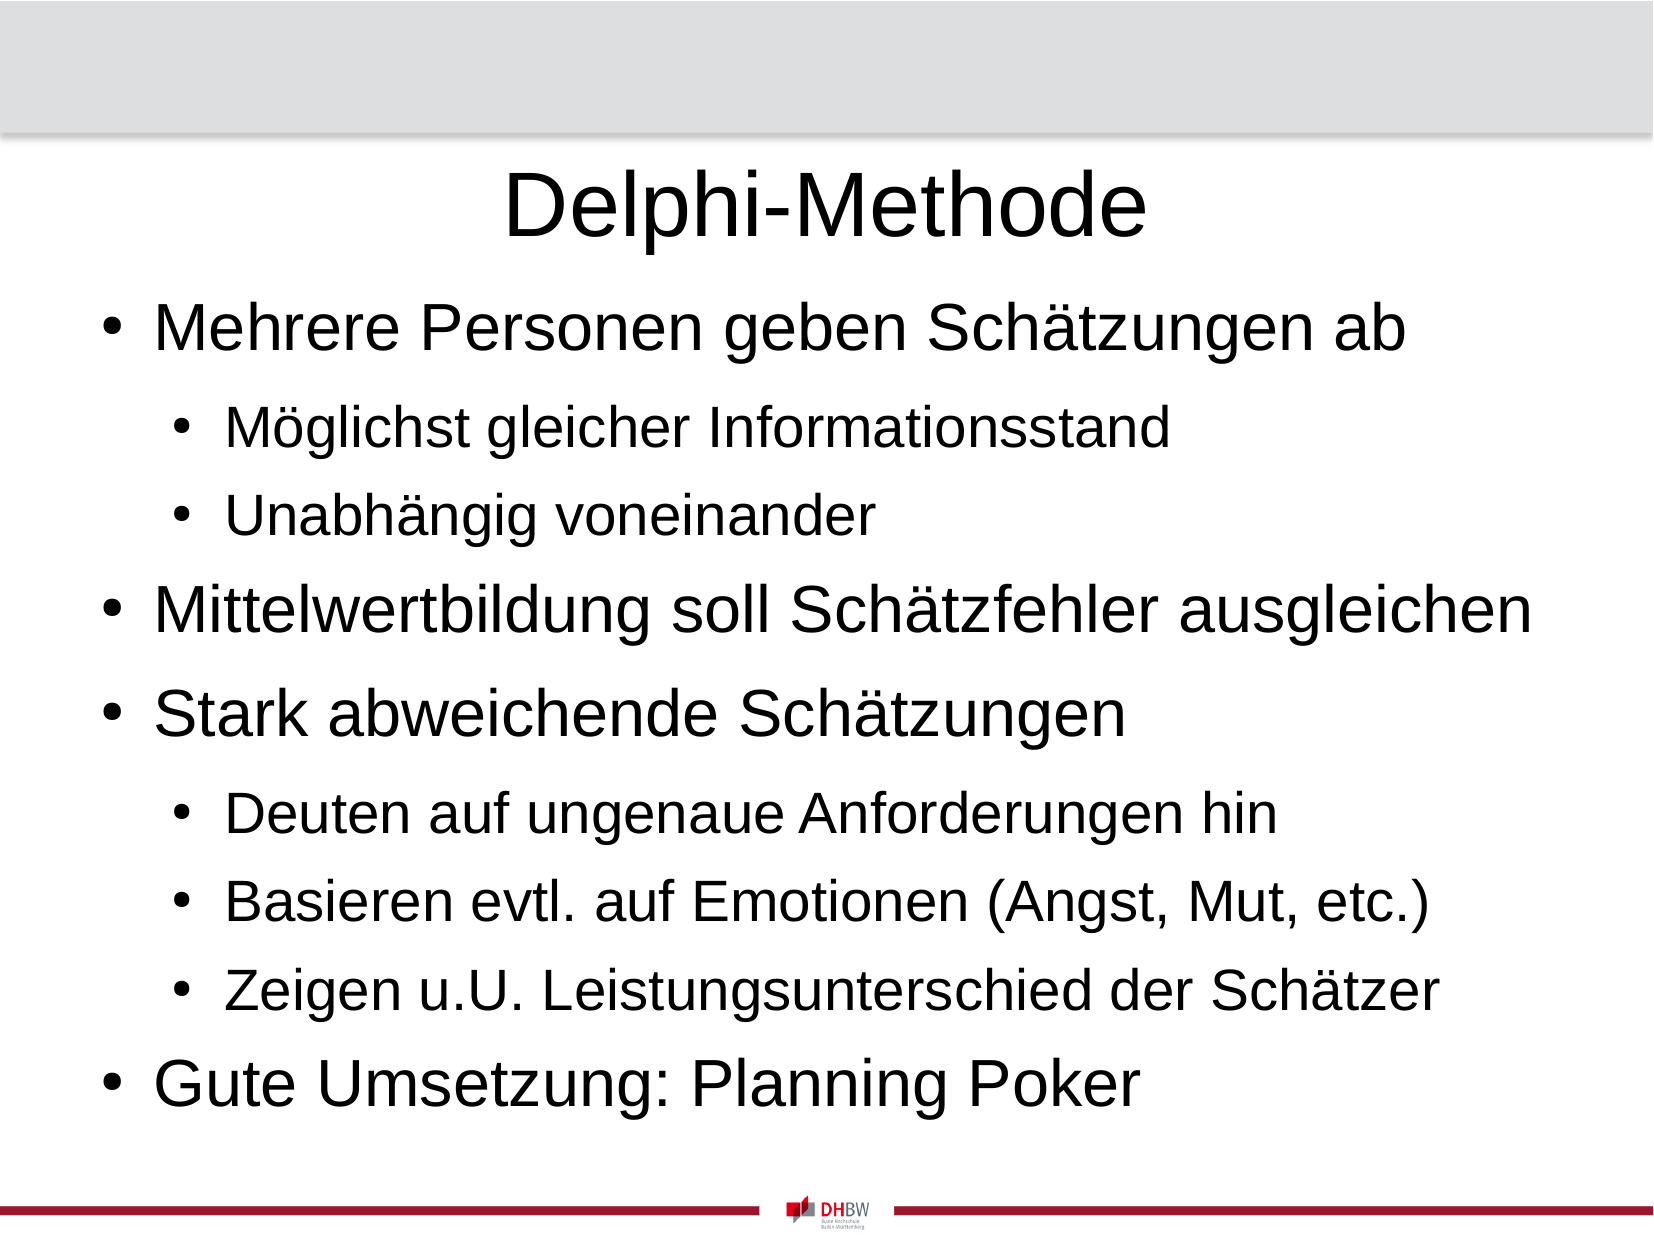

# Delphi-Methode
Mehrere Personen geben Schätzungen ab
Möglichst gleicher Informationsstand
Unabhängig voneinander
Mittelwertbildung soll Schätzfehler ausgleichen
Stark abweichende Schätzungen
Deuten auf ungenaue Anforderungen hin
Basieren evtl. auf Emotionen (Angst, Mut, etc.)
Zeigen u.U. Leistungsunterschied der Schätzer
Gute Umsetzung: Planning Poker